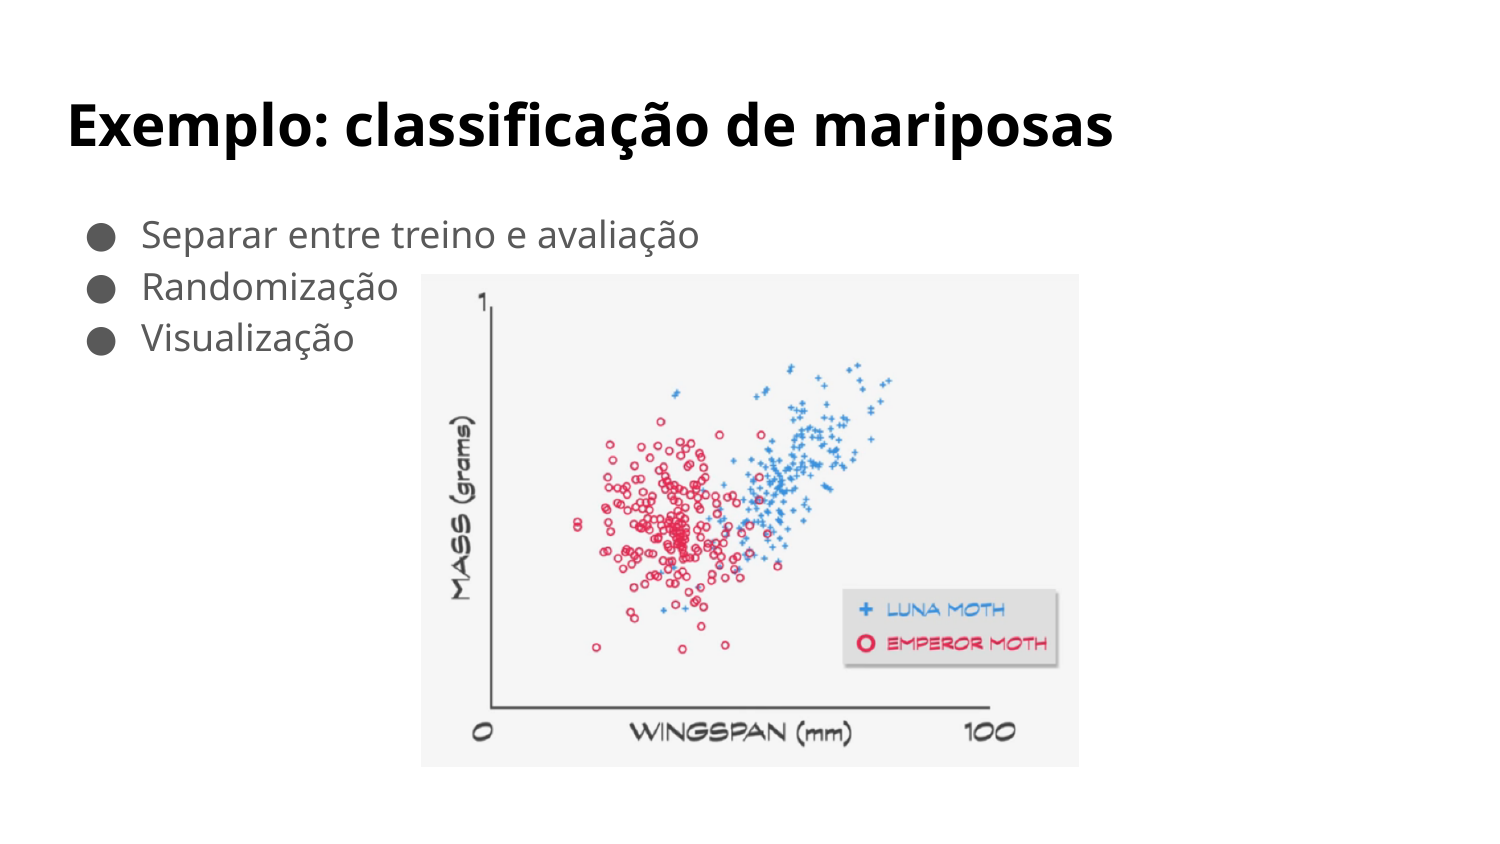

Exemplo: classificação de mariposas
# Separar entre treino e avaliação
Randomização
Visualização